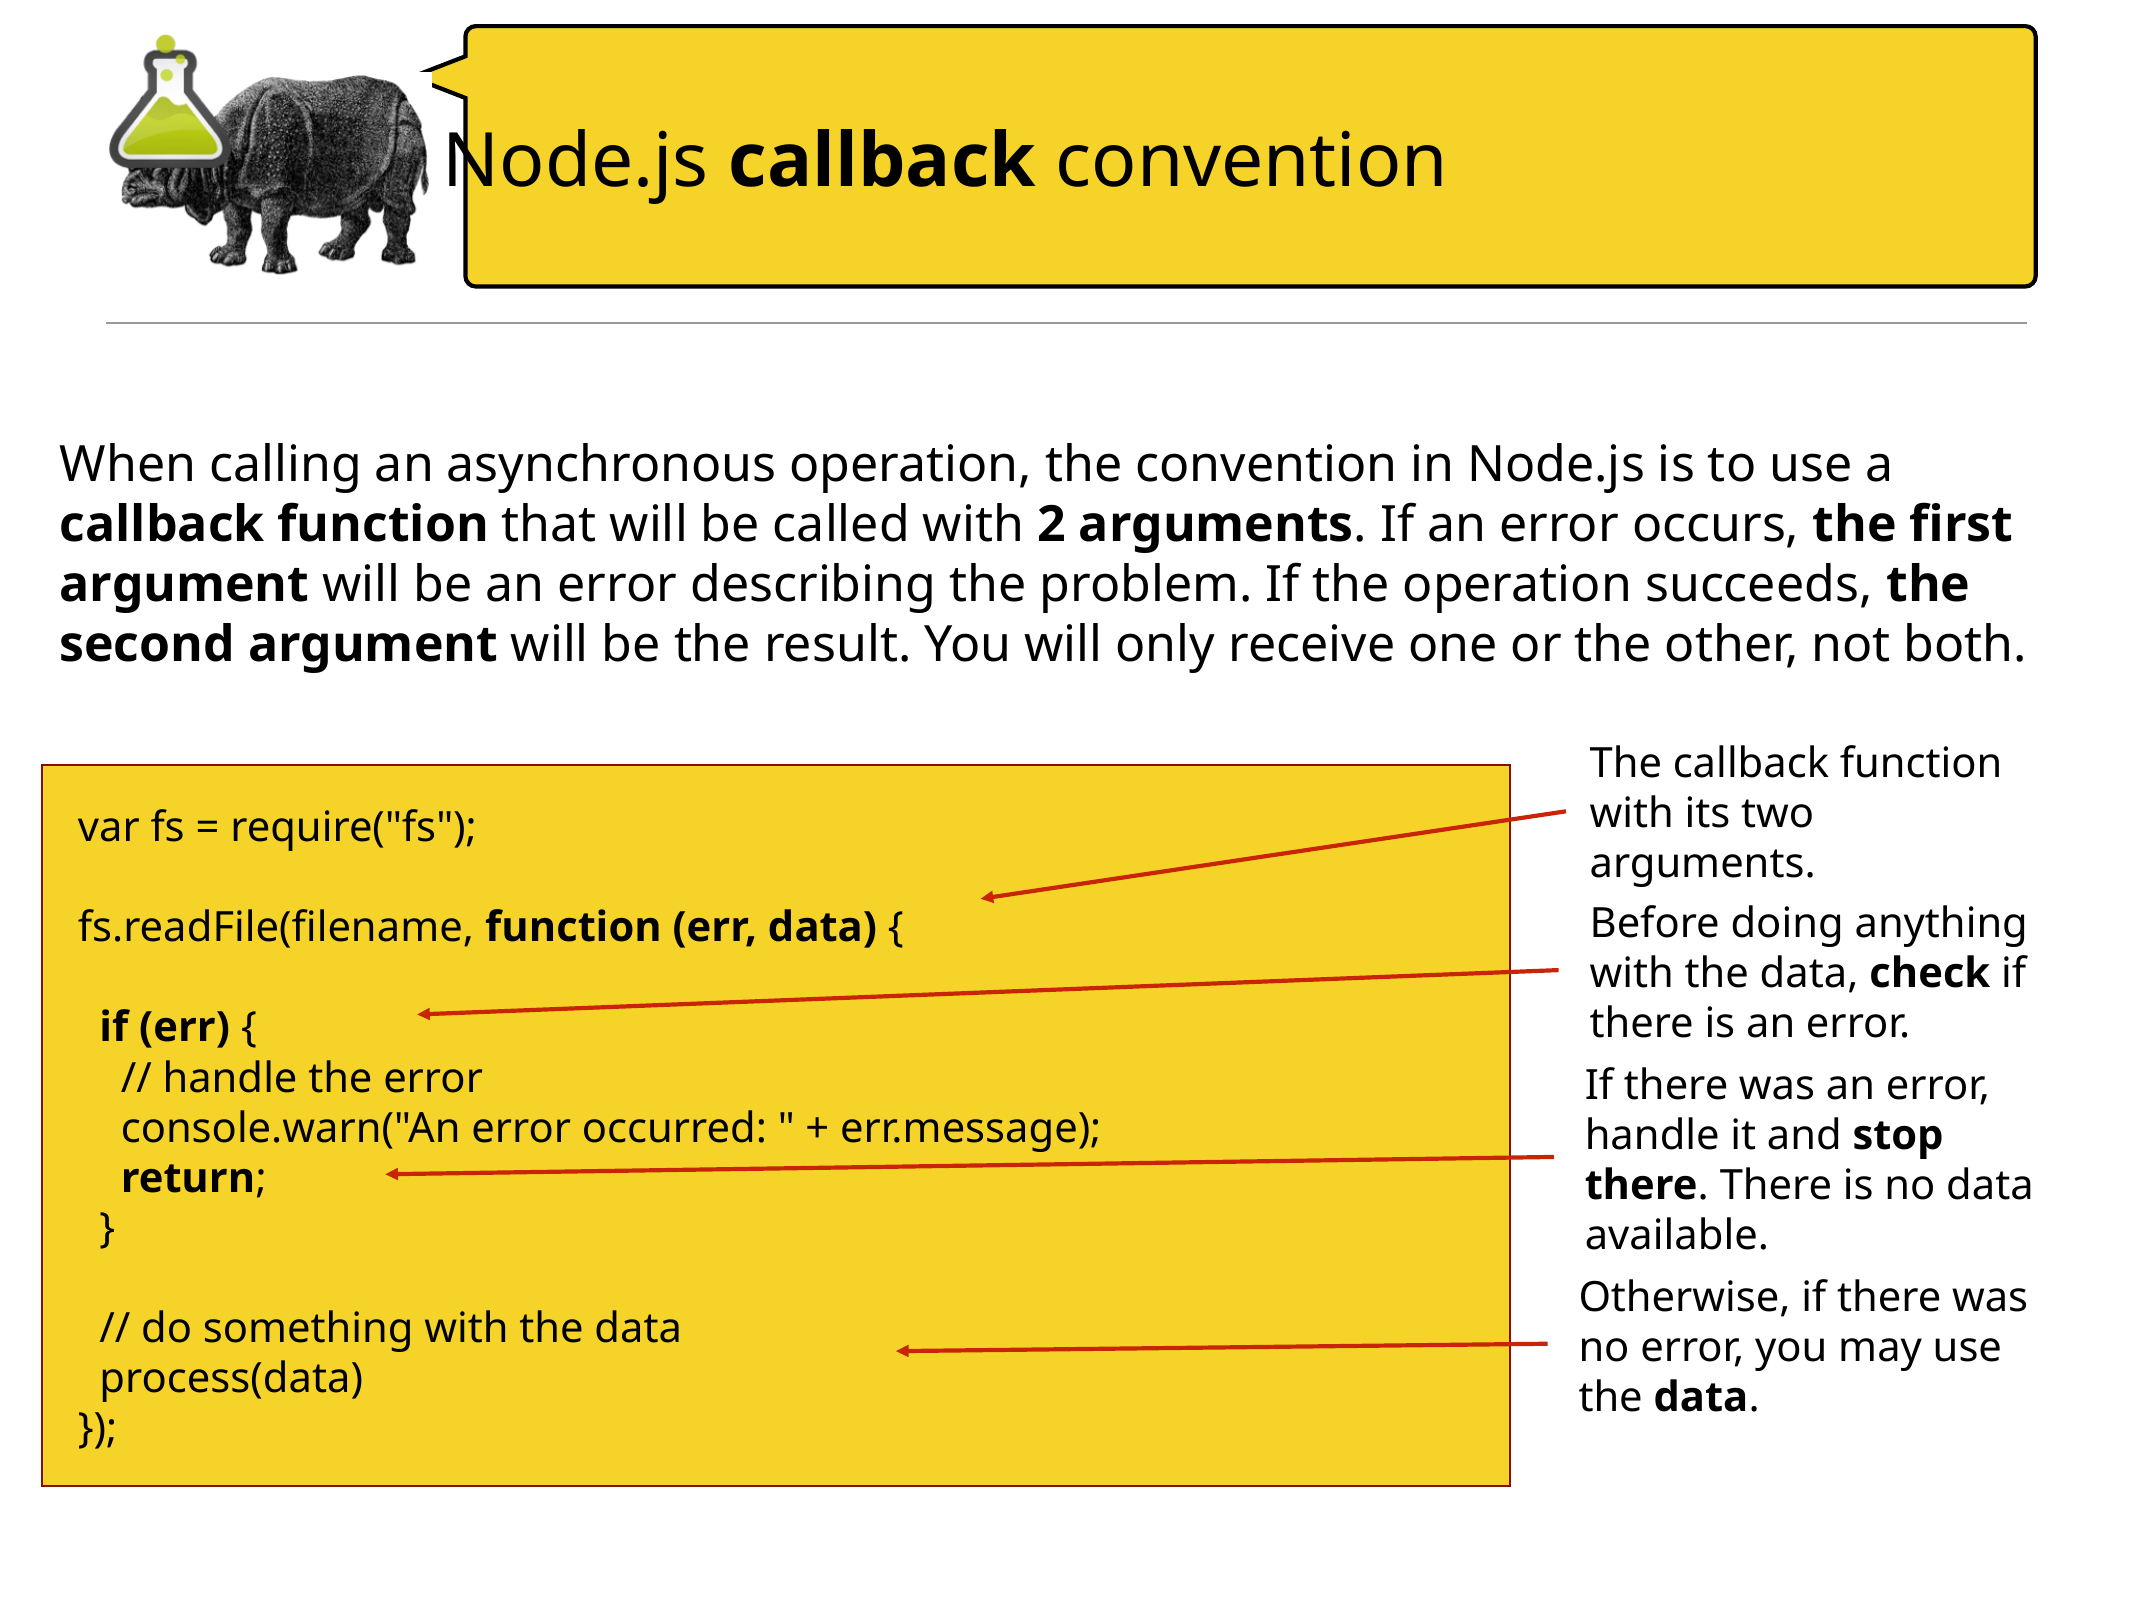

Node.js callback convention
When calling an asynchronous operation, the convention in Node.js is to use a callback function that will be called with 2 arguments. If an error occurs, the first argument will be an error describing the problem. If the operation succeeds, the second argument will be the result. You will only receive one or the other, not both.
The callback function with its two arguments.
var fs = require("fs");
fs.readFile(filename, function (err, data) {
 if (err) {
 // handle the error
 console.warn("An error occurred: " + err.message);
 return;
 }
 // do something with the data
 process(data)
});
Before doing anything with the data, check if there is an error.
If there was an error, handle it and stop there. There is no data available.
Otherwise, if there was no error, you may use the data.